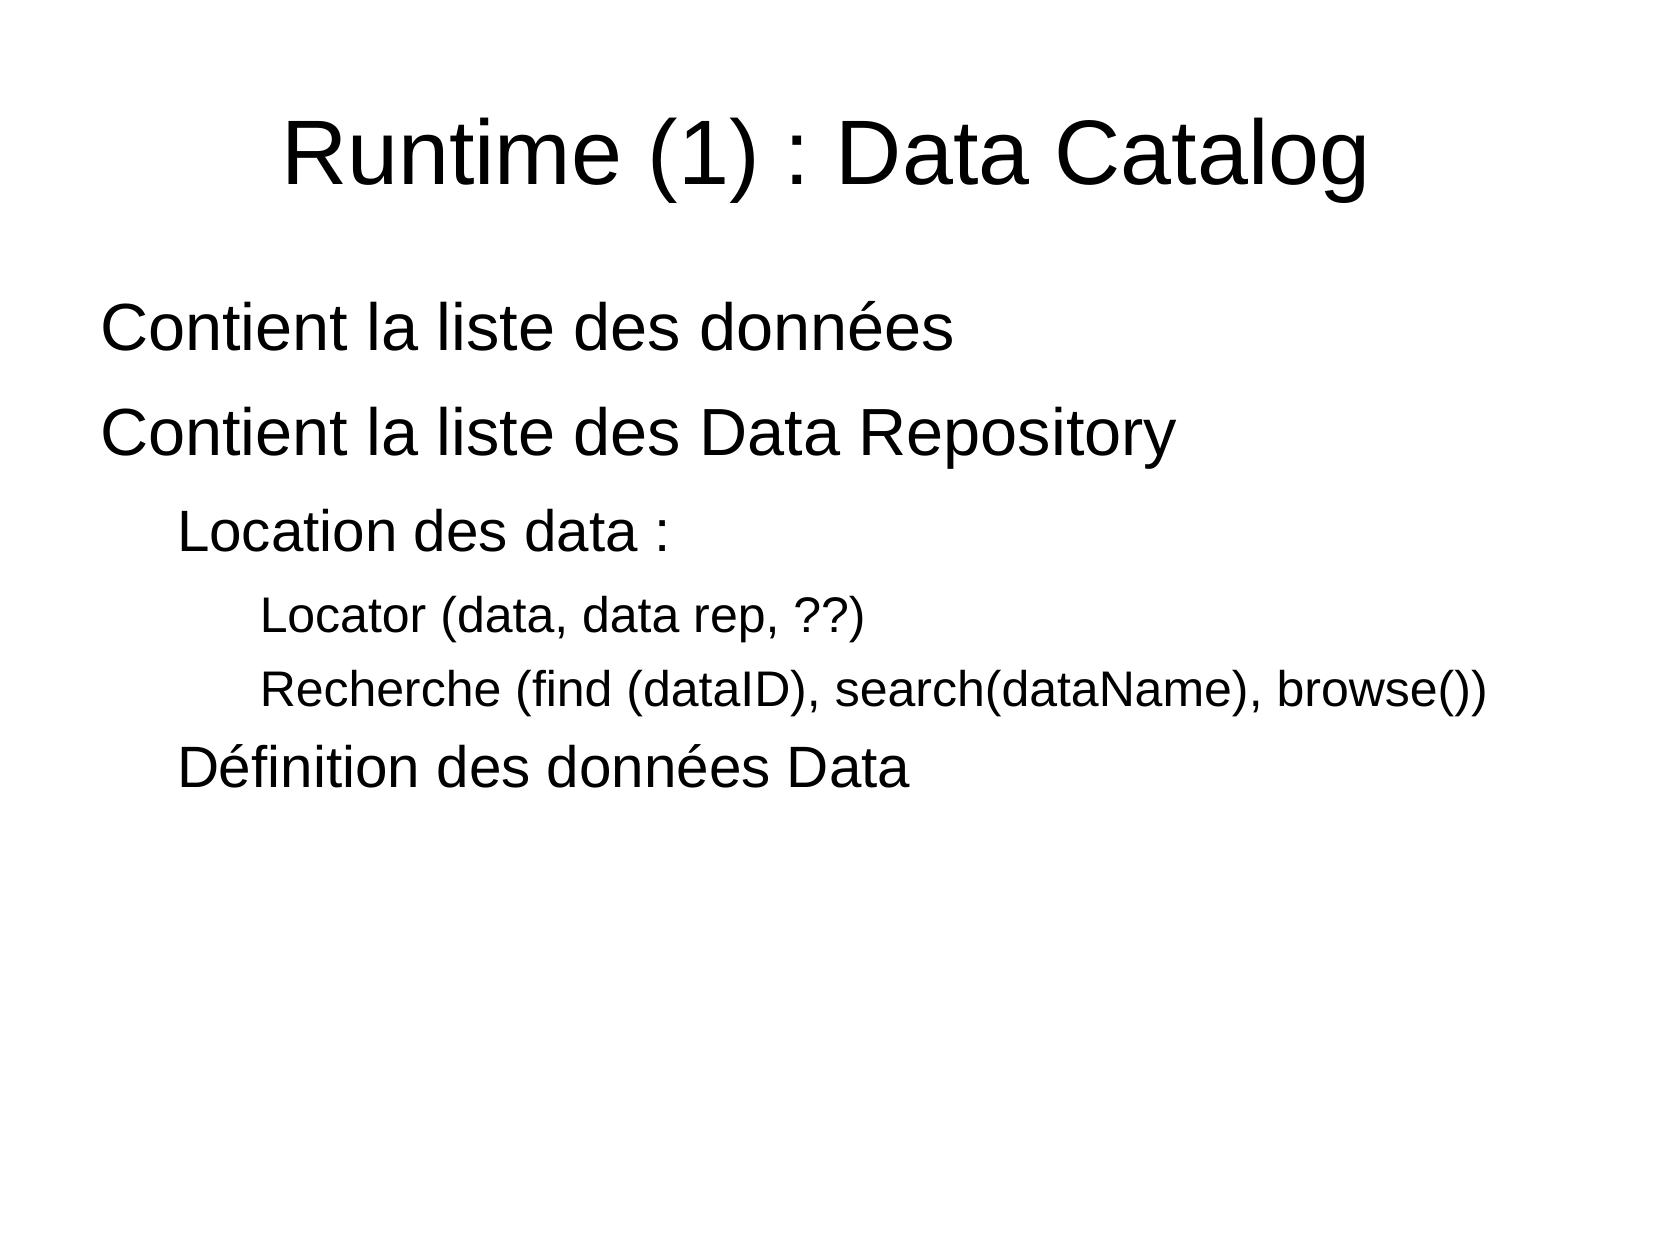

# Runtime (1) : Data Catalog
Contient la liste des données
Contient la liste des Data Repository
Location des data :
Locator (data, data rep, ??)
Recherche (find (dataID), search(dataName), browse())
Définition des données Data